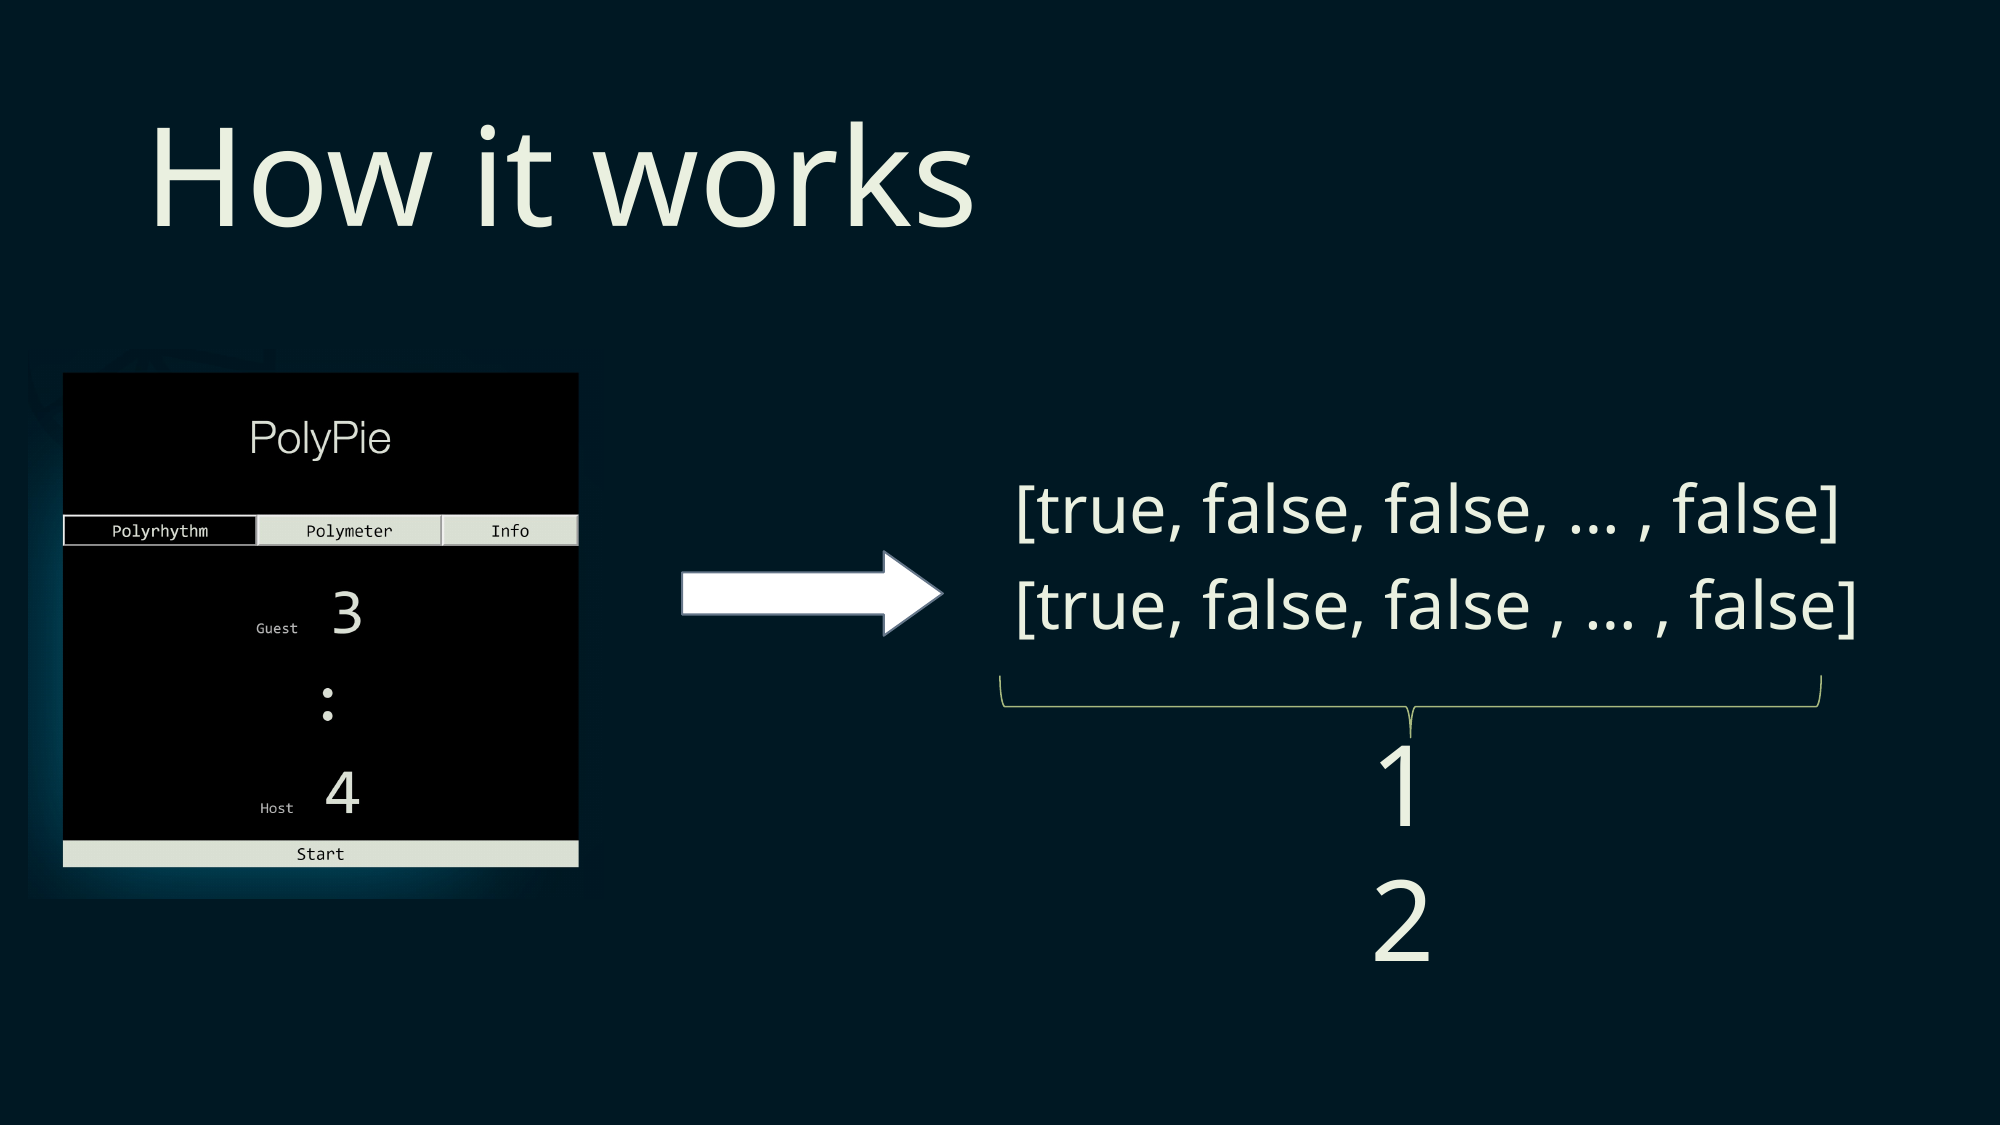

How it works
[true, false, false, … , false]
[true, false, false , … , false]
12